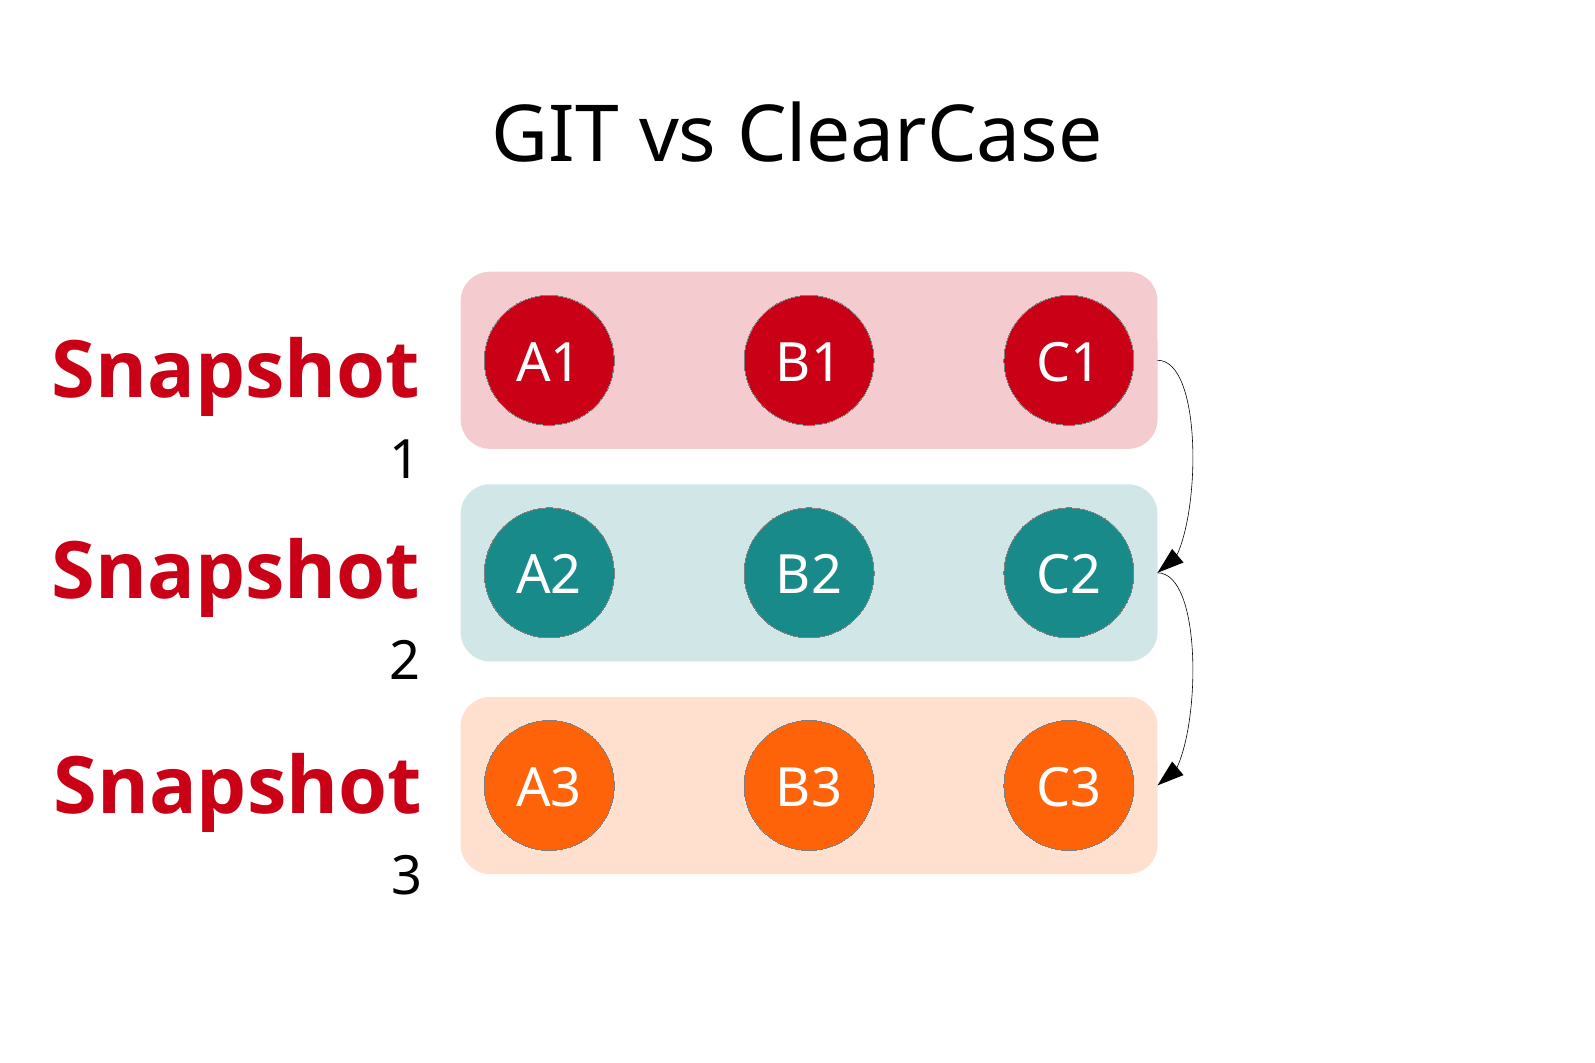

# GIT vs ClearCase
A1
B1
C1
Snapshot 1
Snapshot 2
A2
B2
C2
A3
B3
C3
Snapshot 3